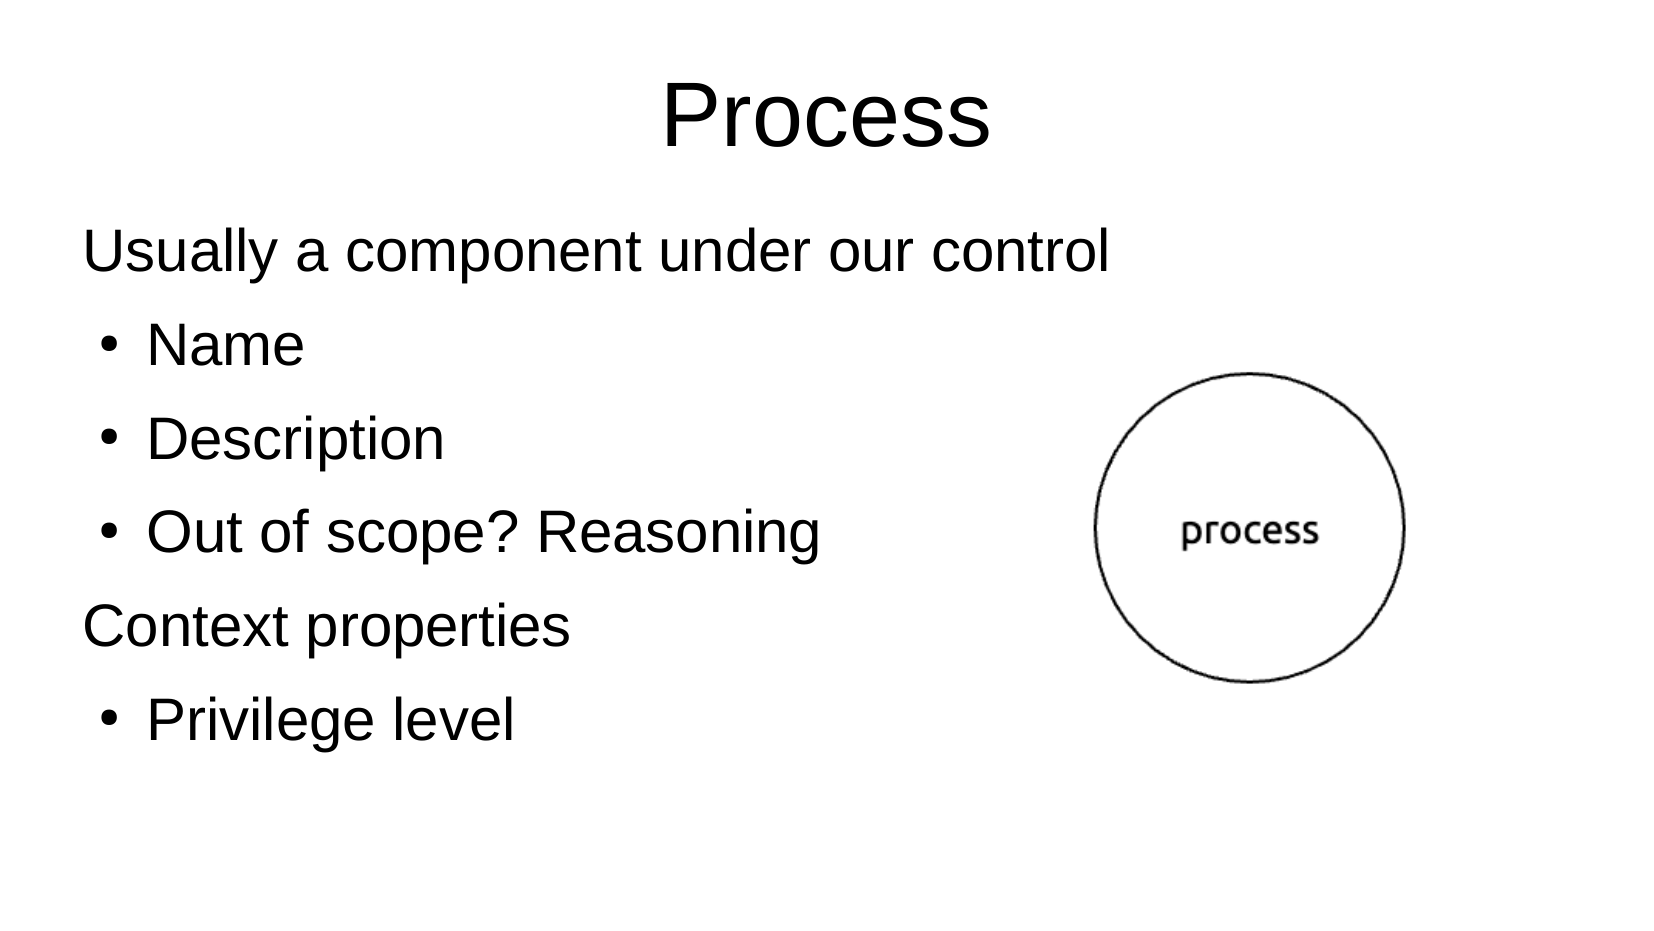

# Process
Usually a component under our control
Name
Description
Out of scope? Reasoning
Context properties
Privilege level